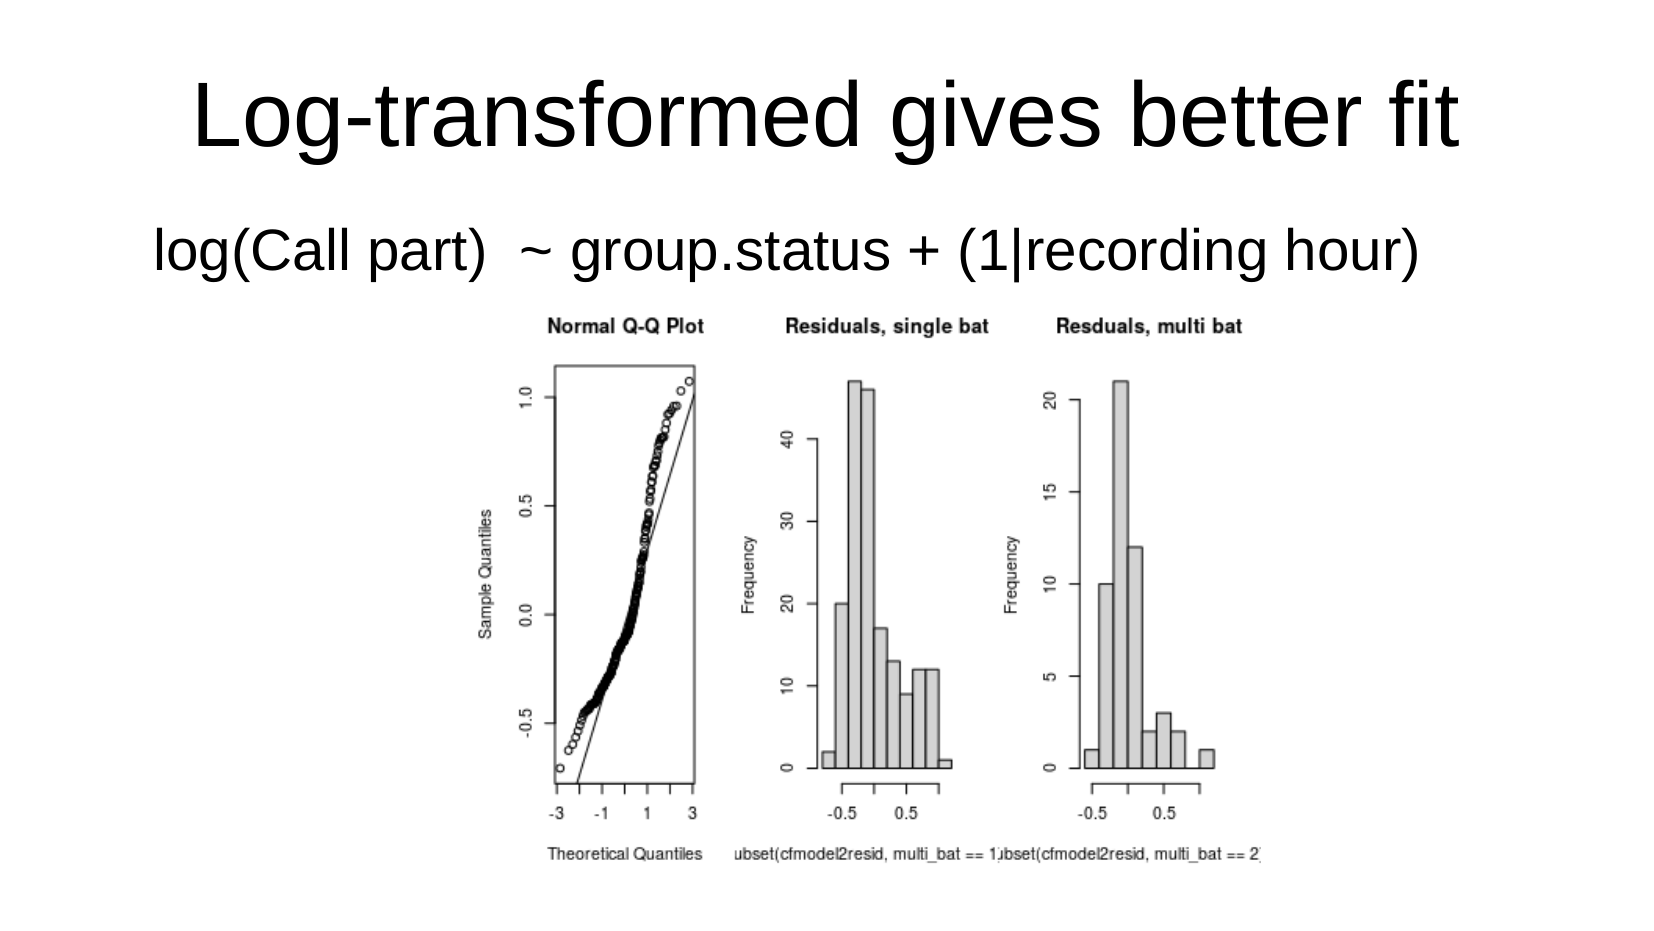

# Log-transformed gives better fit
log(Call part) ~ group.status + (1|recording hour)